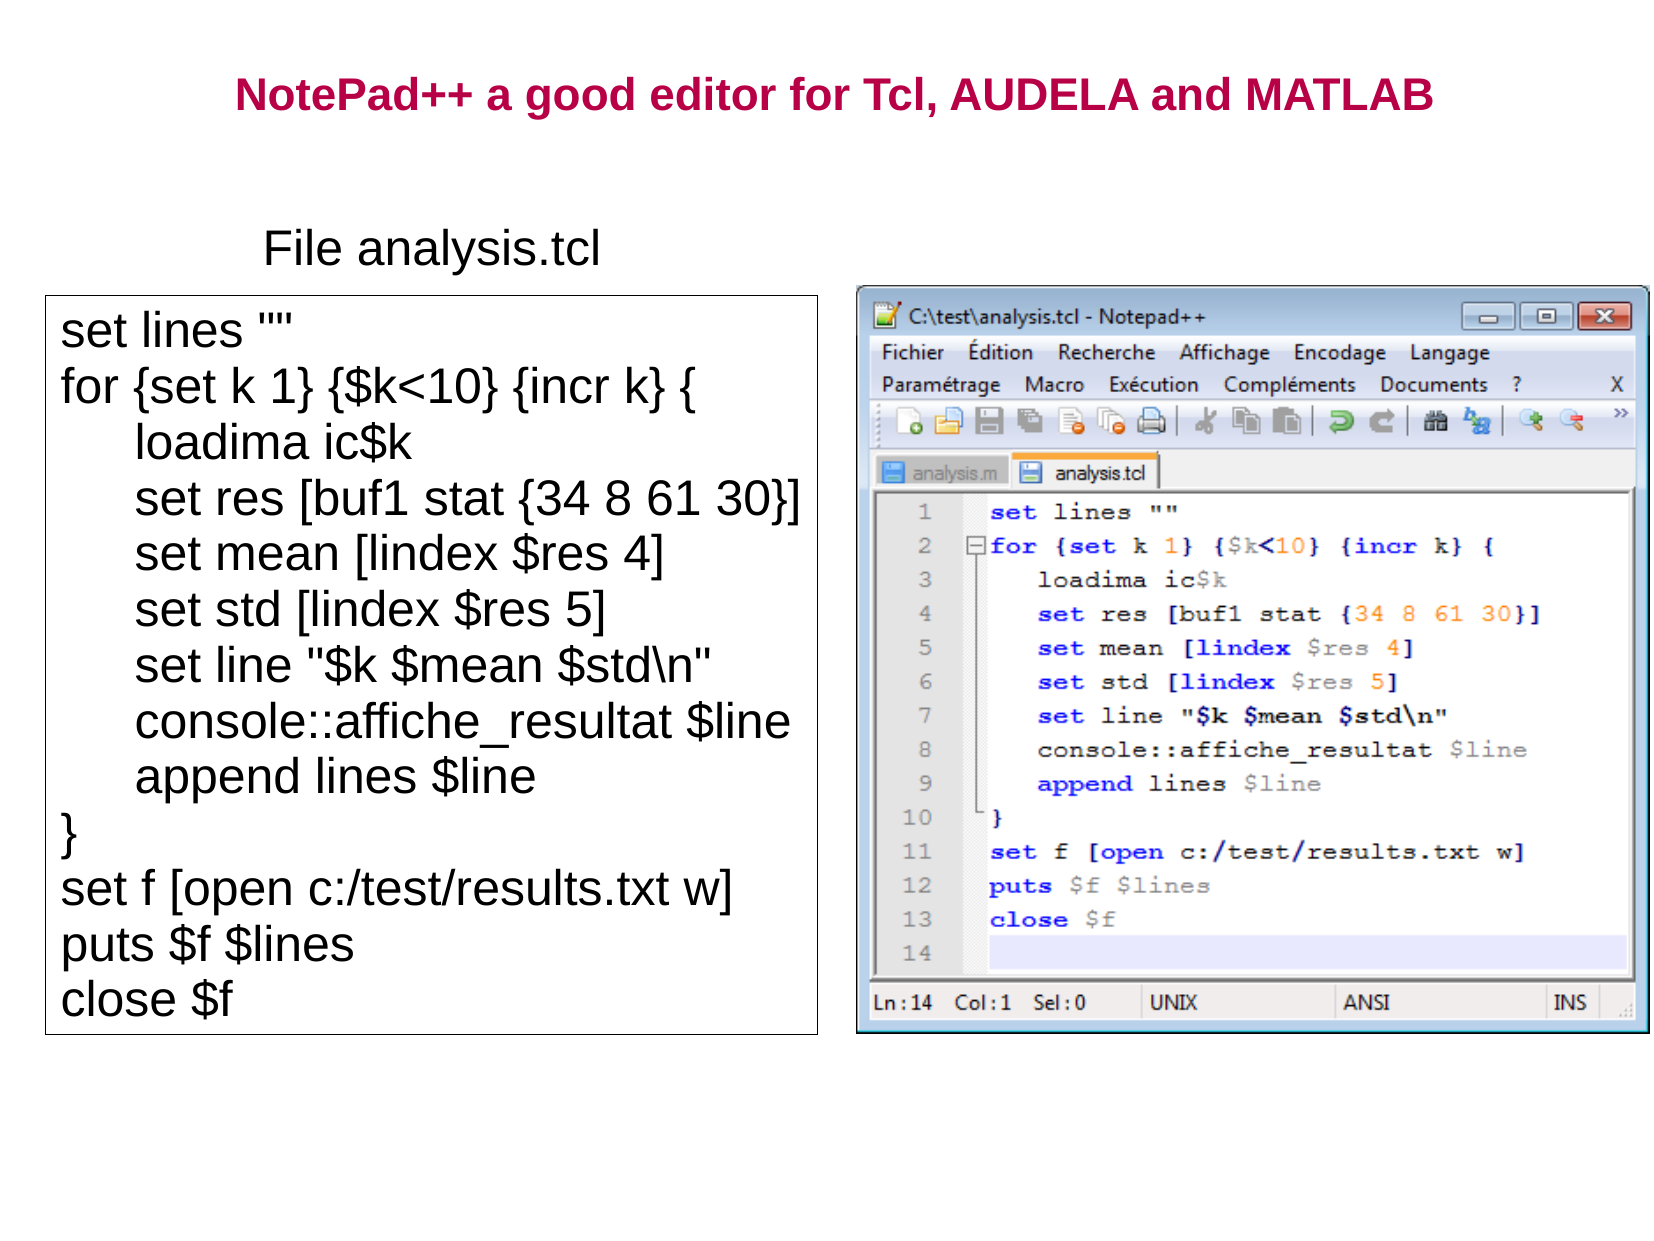

NotePad++ a good editor for Tcl, AUDELA and MATLAB
File analysis.tcl
set lines ""
for {set k 1} {$k<10} {incr k} {
	loadima ic$k
	set res [buf1 stat {34 8 61 30}]
	set mean [lindex $res 4]
	set std [lindex $res 5]
	set line "$k $mean $std\n"
	console::affiche_resultat $line
	append lines $line
}
set f [open c:/test/results.txt w]
puts $f $lines
close $f